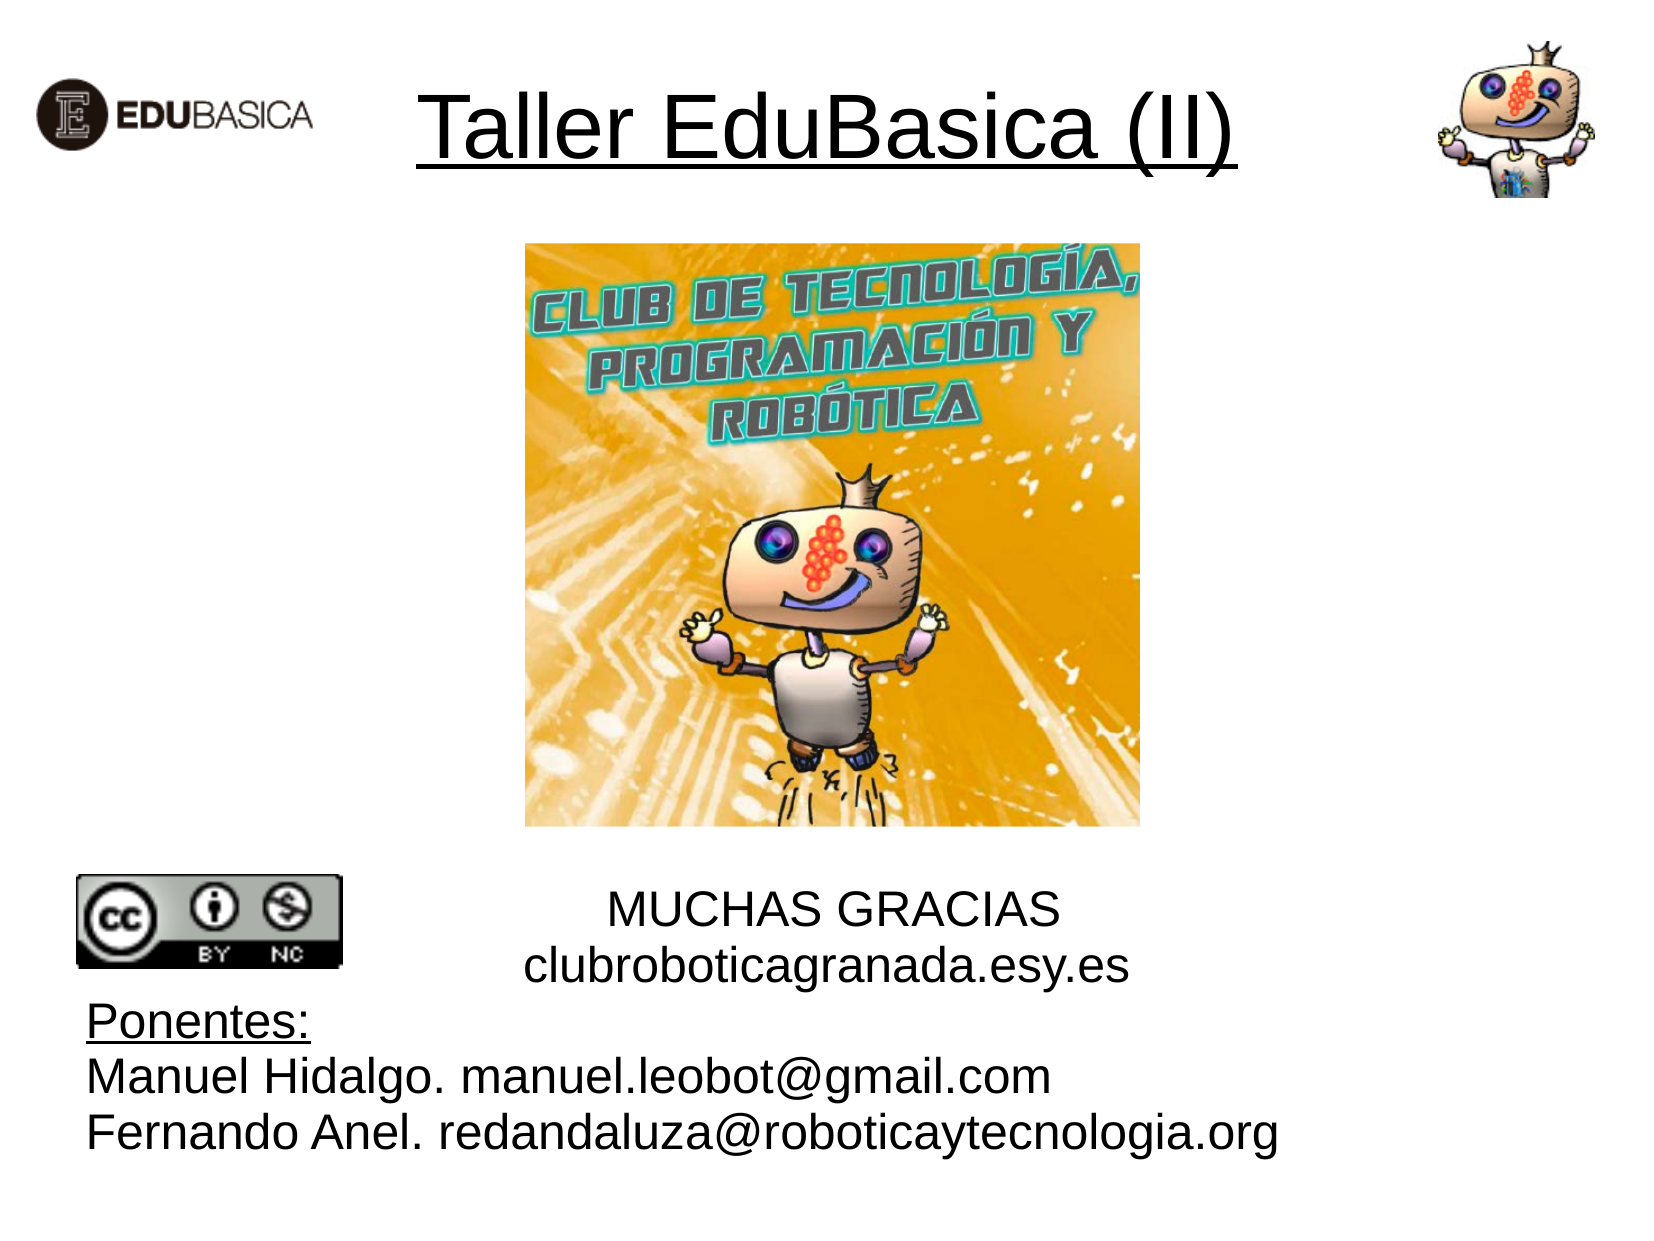

# Taller EduBasica (II)
 MUCHAS GRACIAS
clubroboticagranada.esy.es
Ponentes:
Manuel Hidalgo. manuel.leobot@gmail.com
Fernando Anel. redandaluza@roboticaytecnologia.org